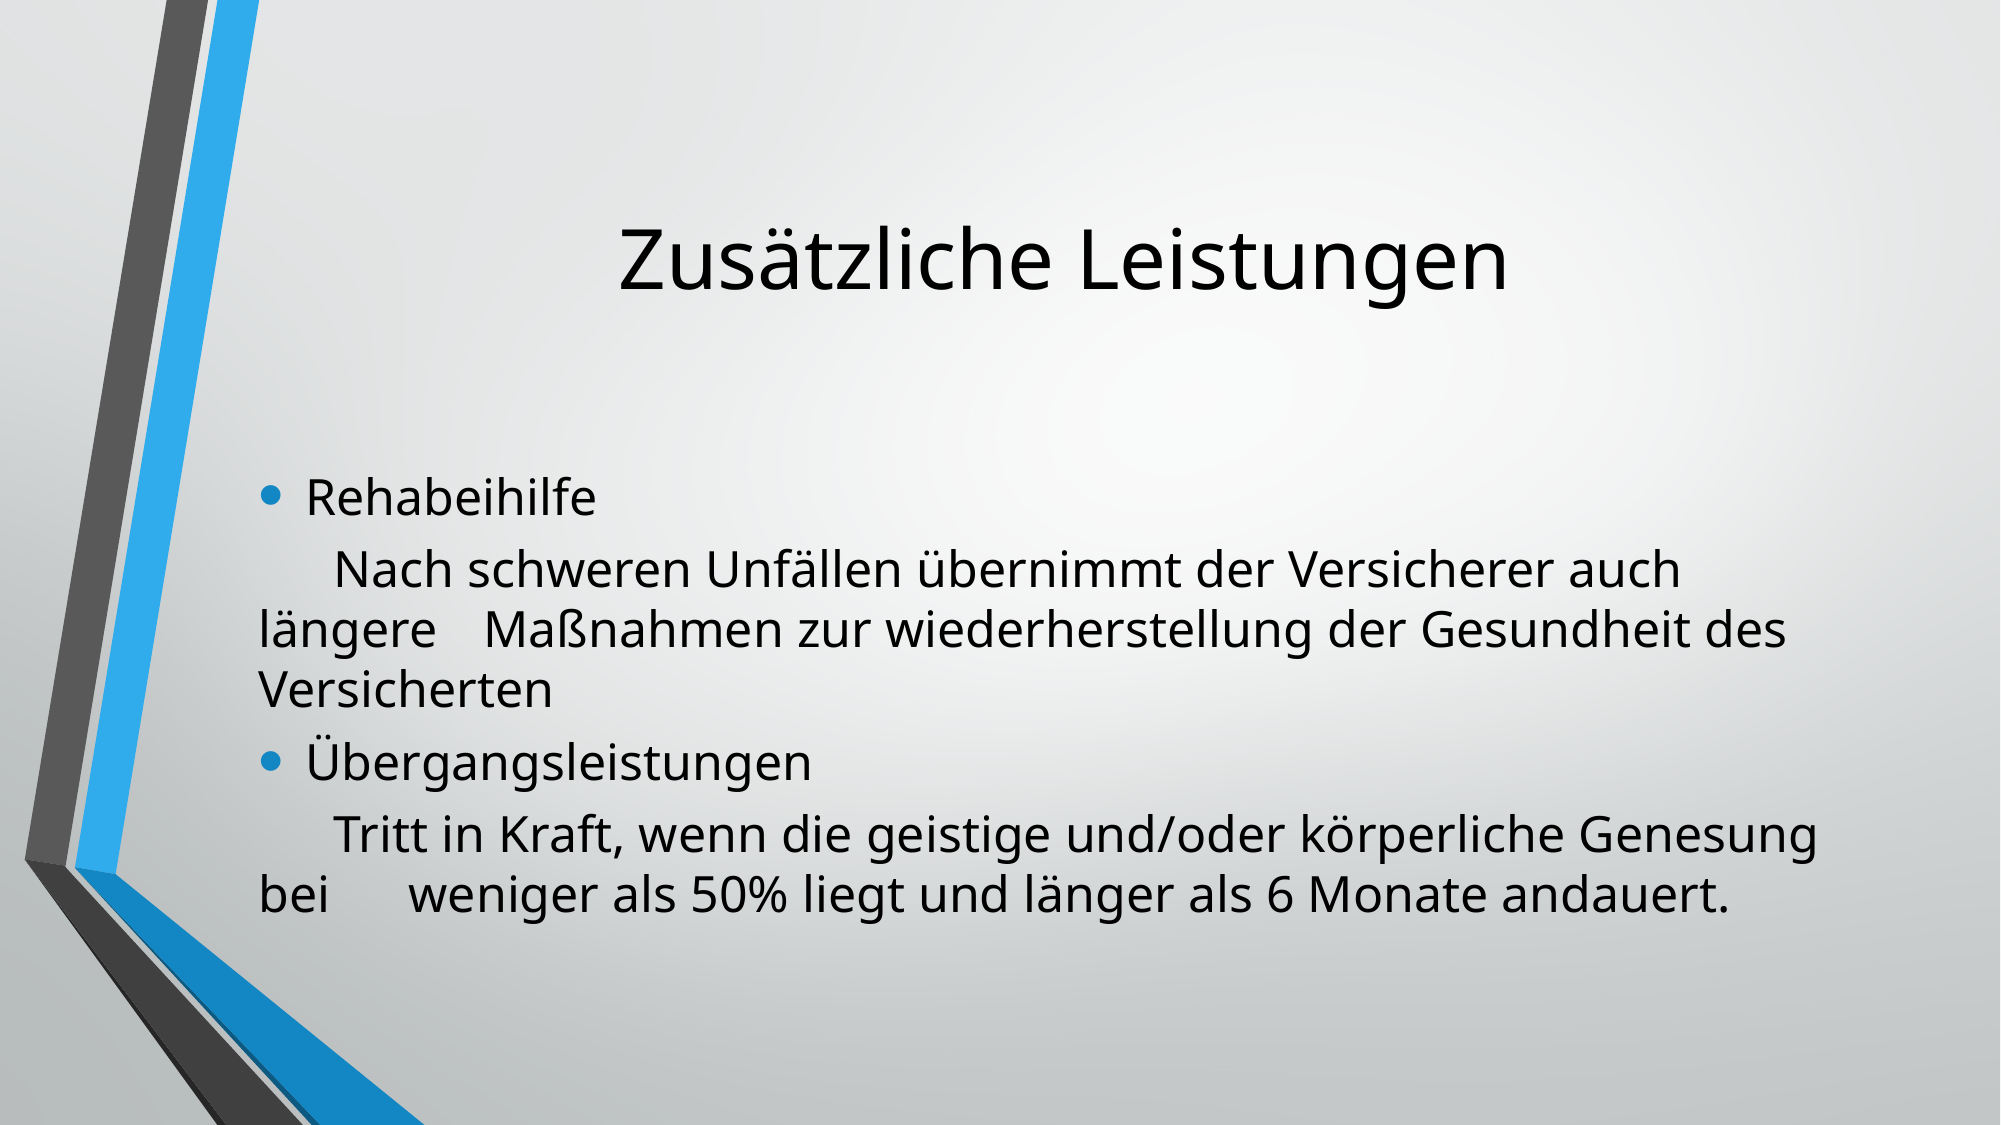

# Zusätzliche Leistungen
Rehabeihilfe
	Nach schweren Unfällen übernimmt der Versicherer auch längere 	Maßnahmen zur wiederherstellung der Gesundheit des Versicherten
Übergangsleistungen
	Tritt in Kraft, wenn die geistige und/oder körperliche Genesung bei 	weniger als 50% liegt und länger als 6 Monate andauert.